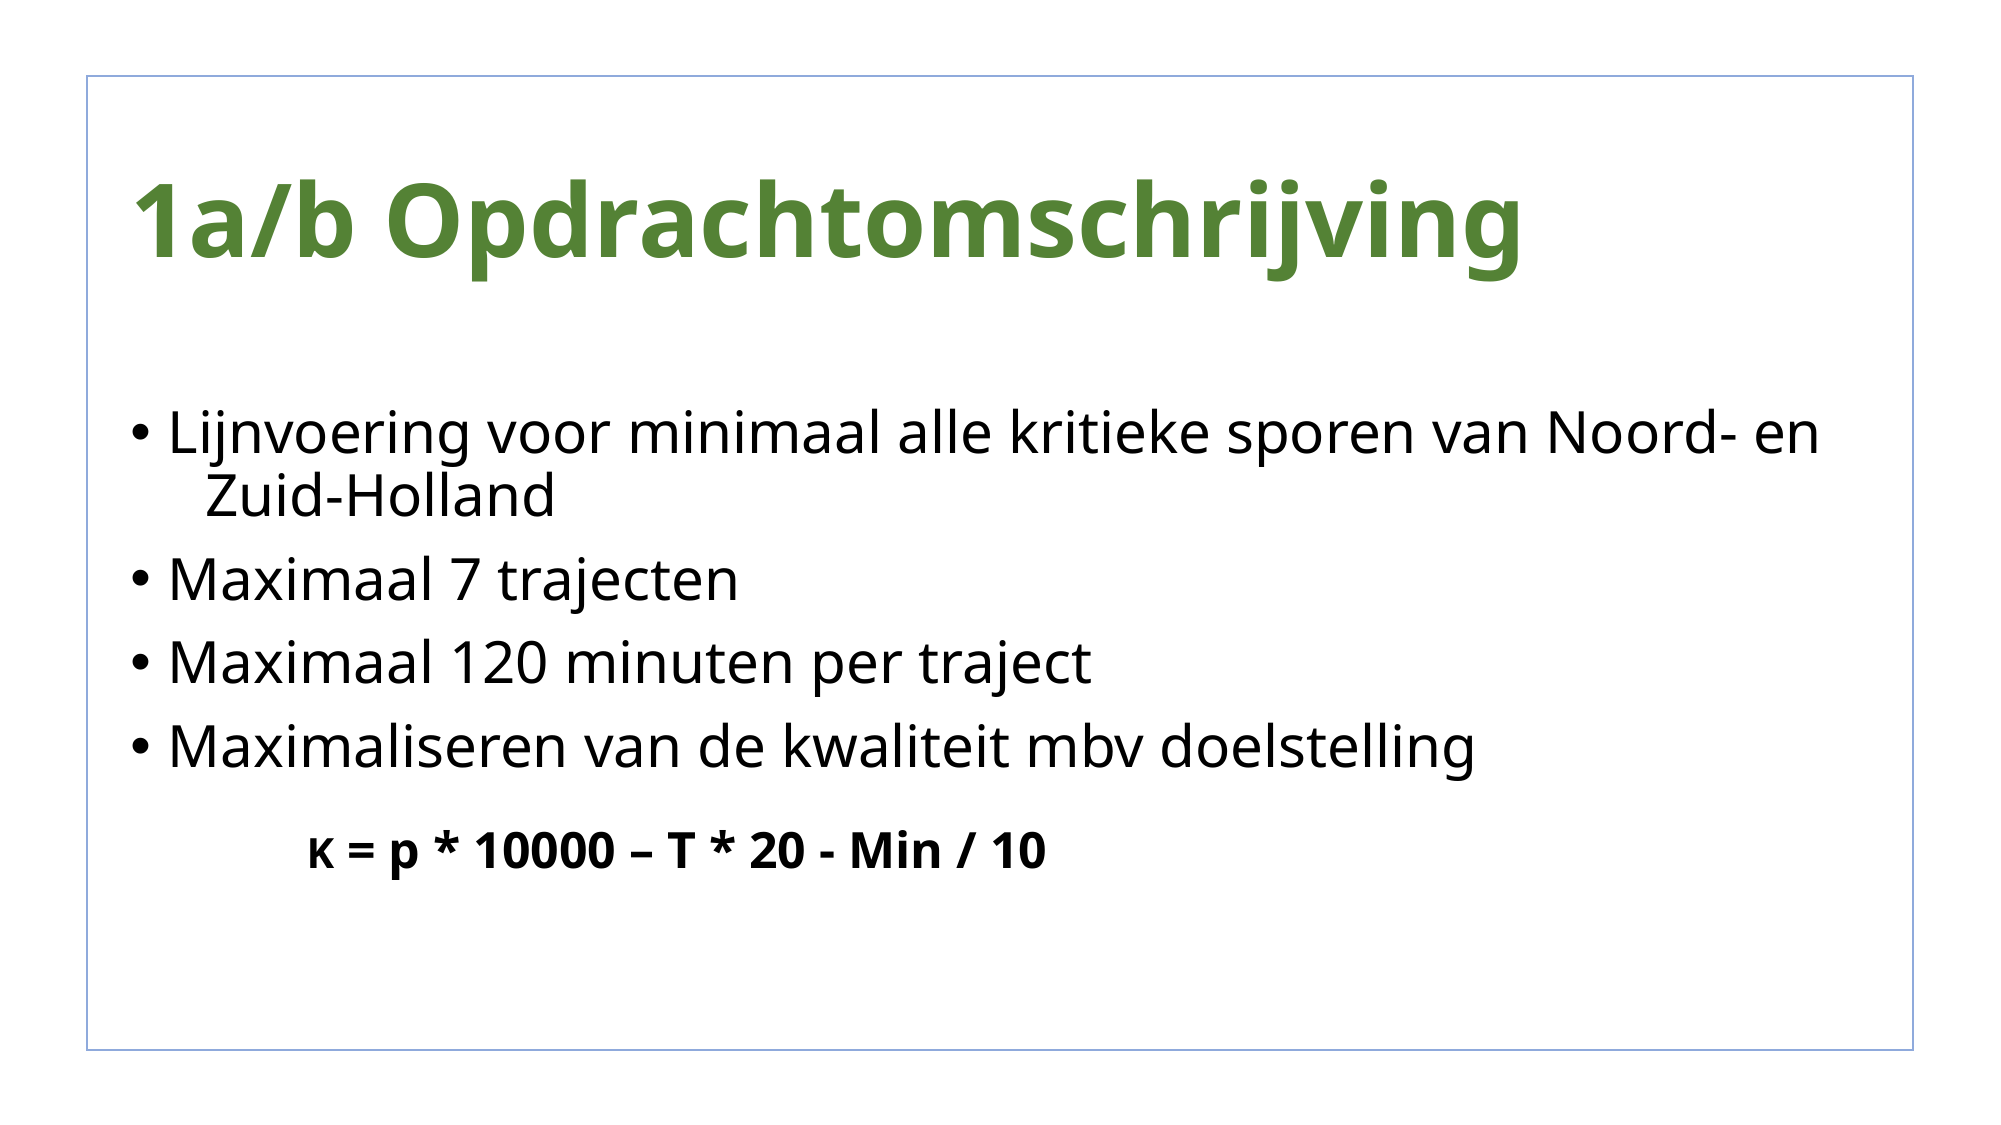

# 1a/b Opdrachtomschrijving
Lijnvoering voor minimaal alle kritieke sporen van Noord- en Zuid-Holland
Maximaal 7 trajecten
Maximaal 120 minuten per traject
Maximaliseren van de kwaliteit mbv doelstelling
K = p * 10000 – T * 20 - Min / 10